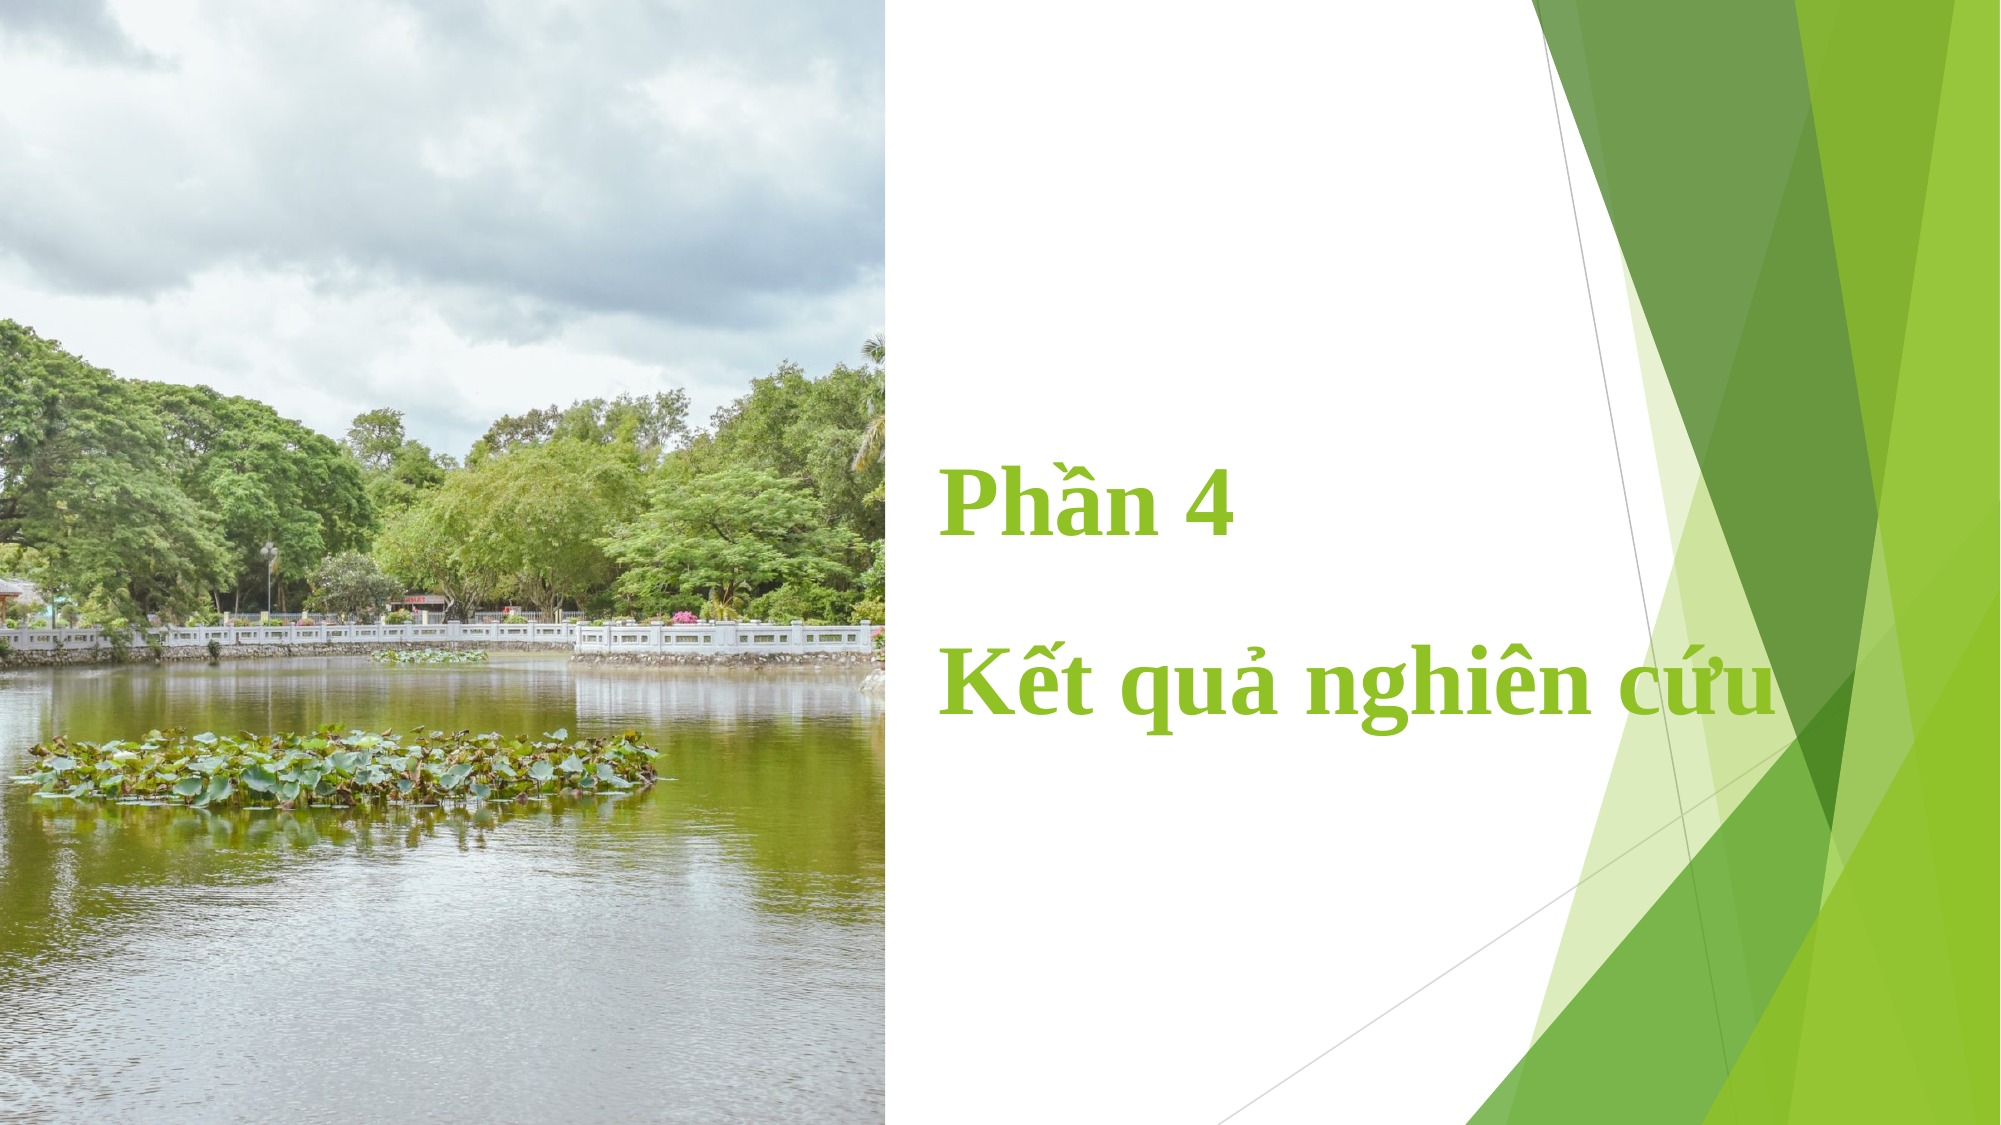

# Phần 4 Kết quả nghiên cứu